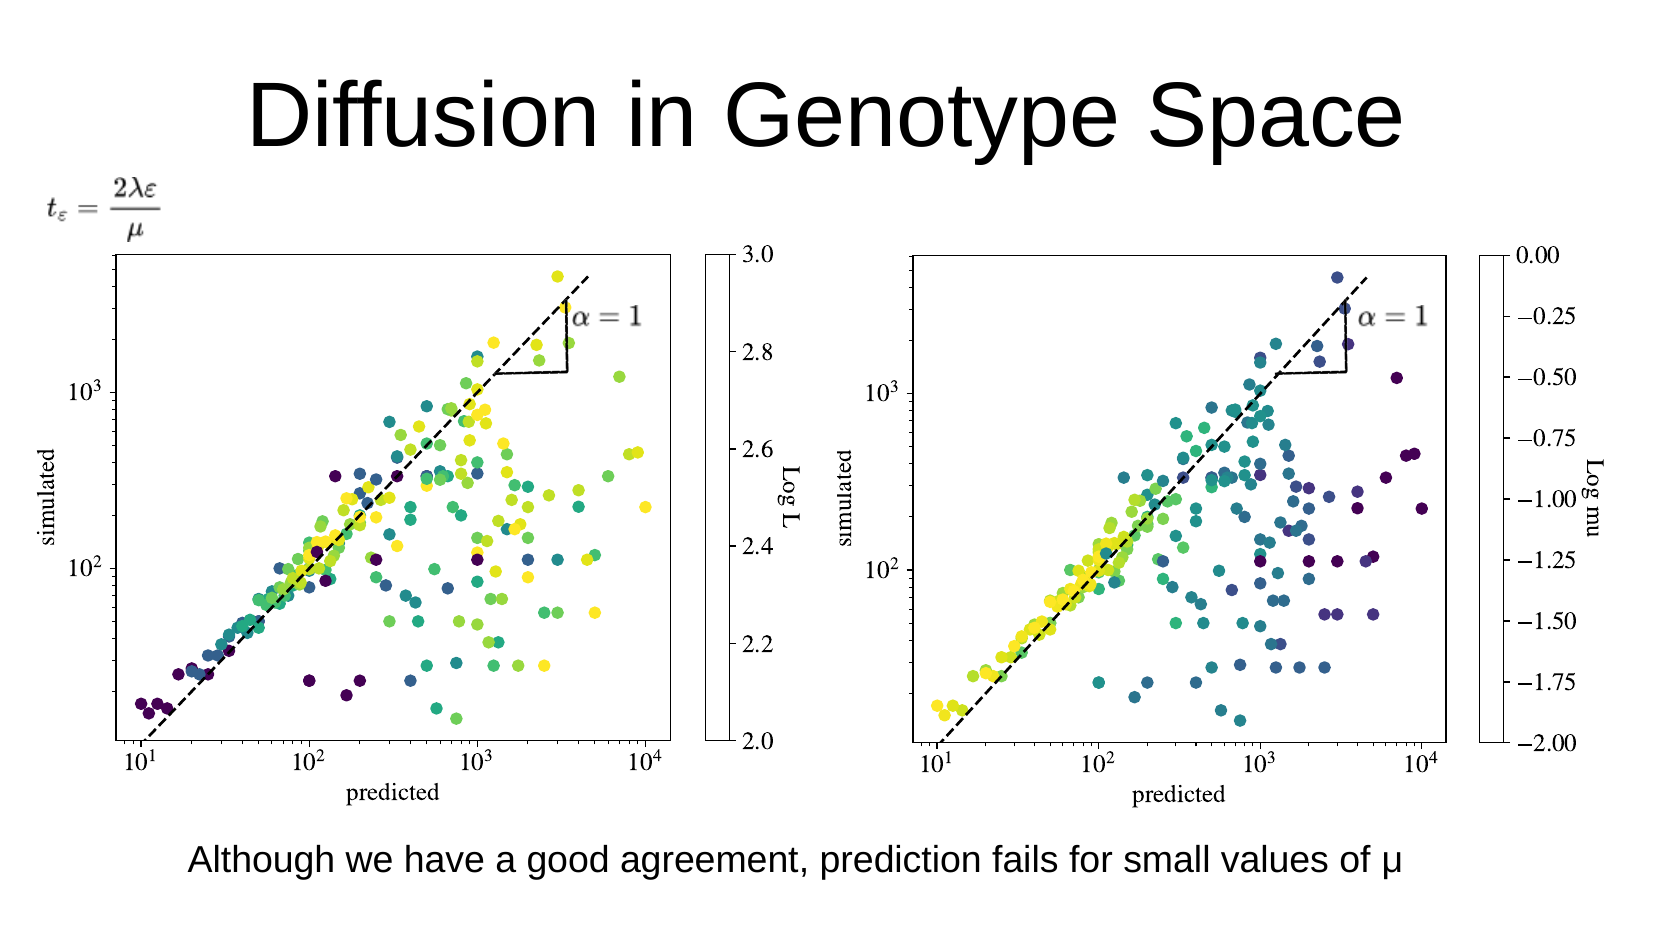

# Diffusion in Genotype Space
Although we have a good agreement, prediction fails for small values of μ